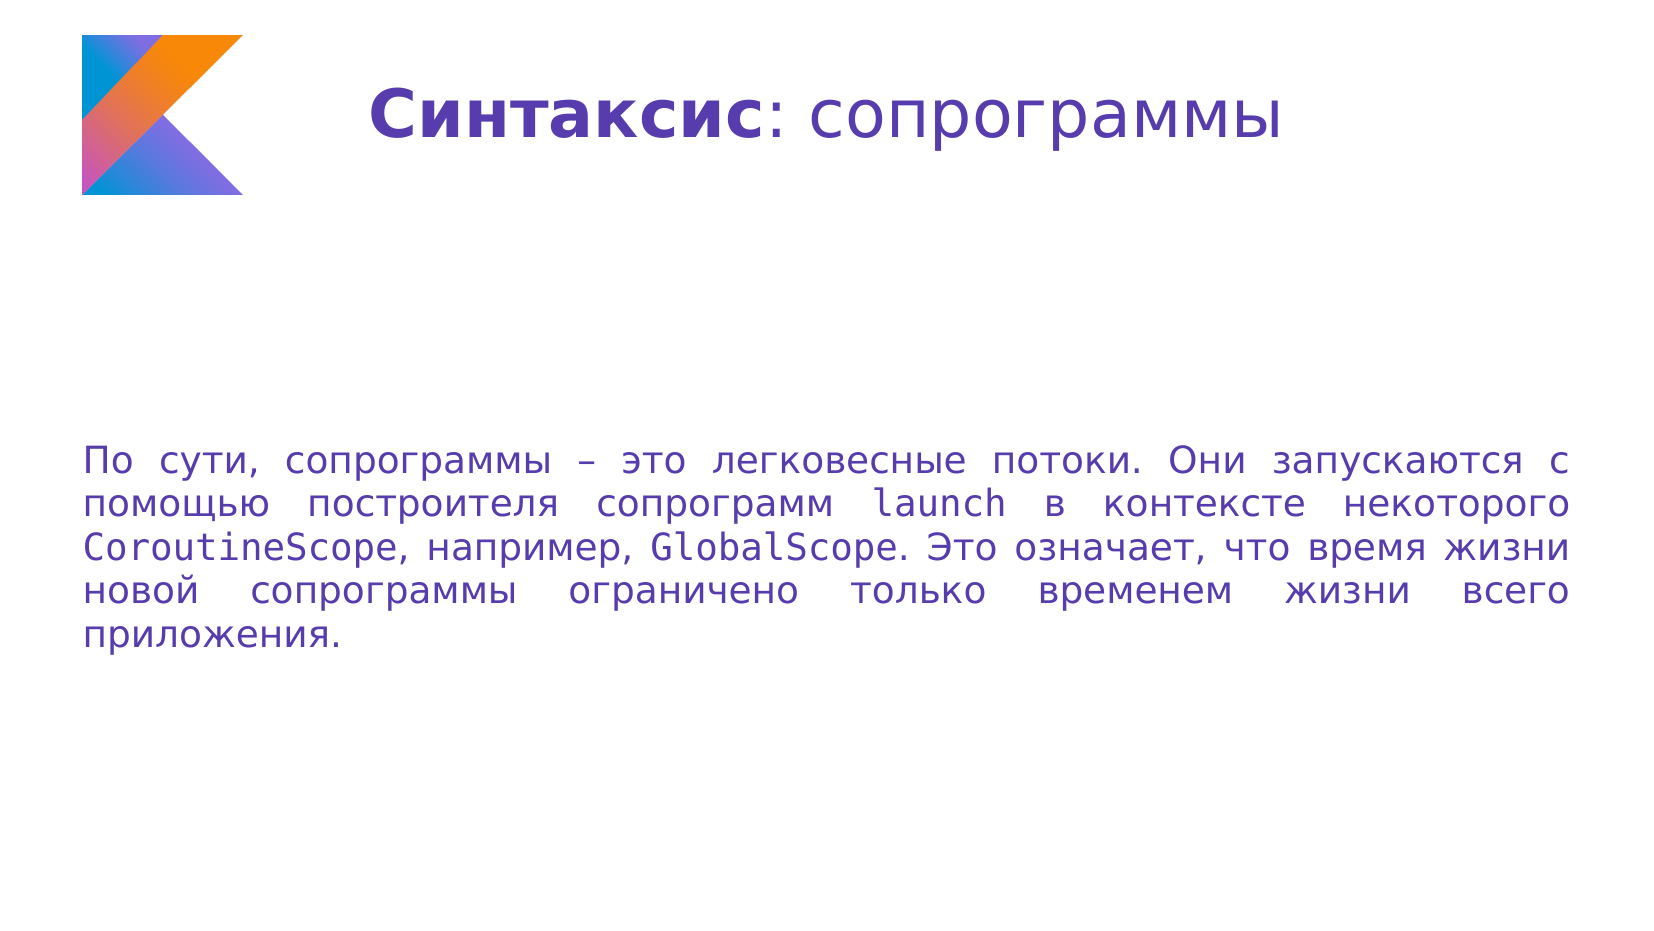

# Синтаксис: сопрограммы
По сути, сопрограммы – это легковесные потоки. Они запускаются с помощью построителя сопрограмм launch в контексте некоторого CoroutineScope, например, GlobalScope. Это означает, что время жизни новой сопрограммы ограничено только временем жизни всего приложения.